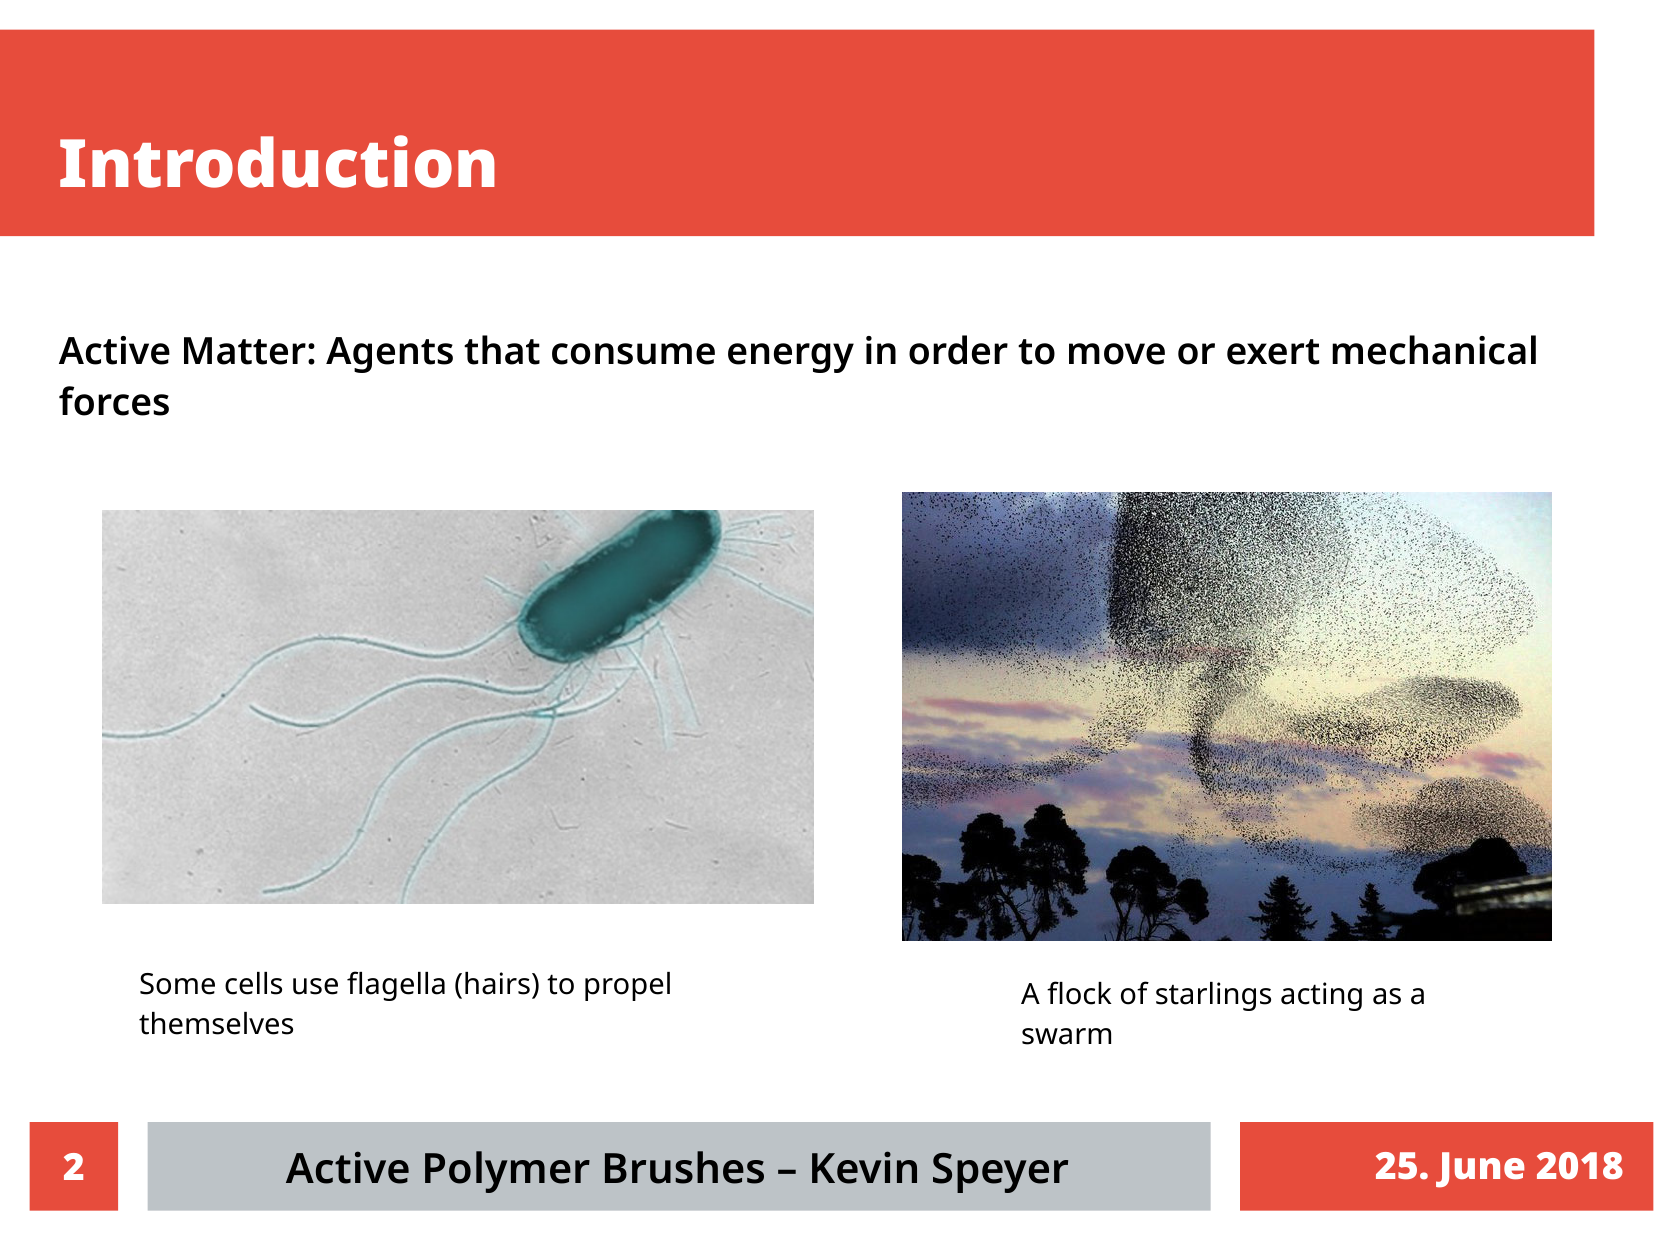

Introduction
# Active Matter: Agents that consume energy in order to move or exert mechanical forces
Some cells use flagella (hairs) to propel themselves
A flock of starlings acting as a swarm
2
25. June 2018
Active Polymer Brushes – Kevin Speyer